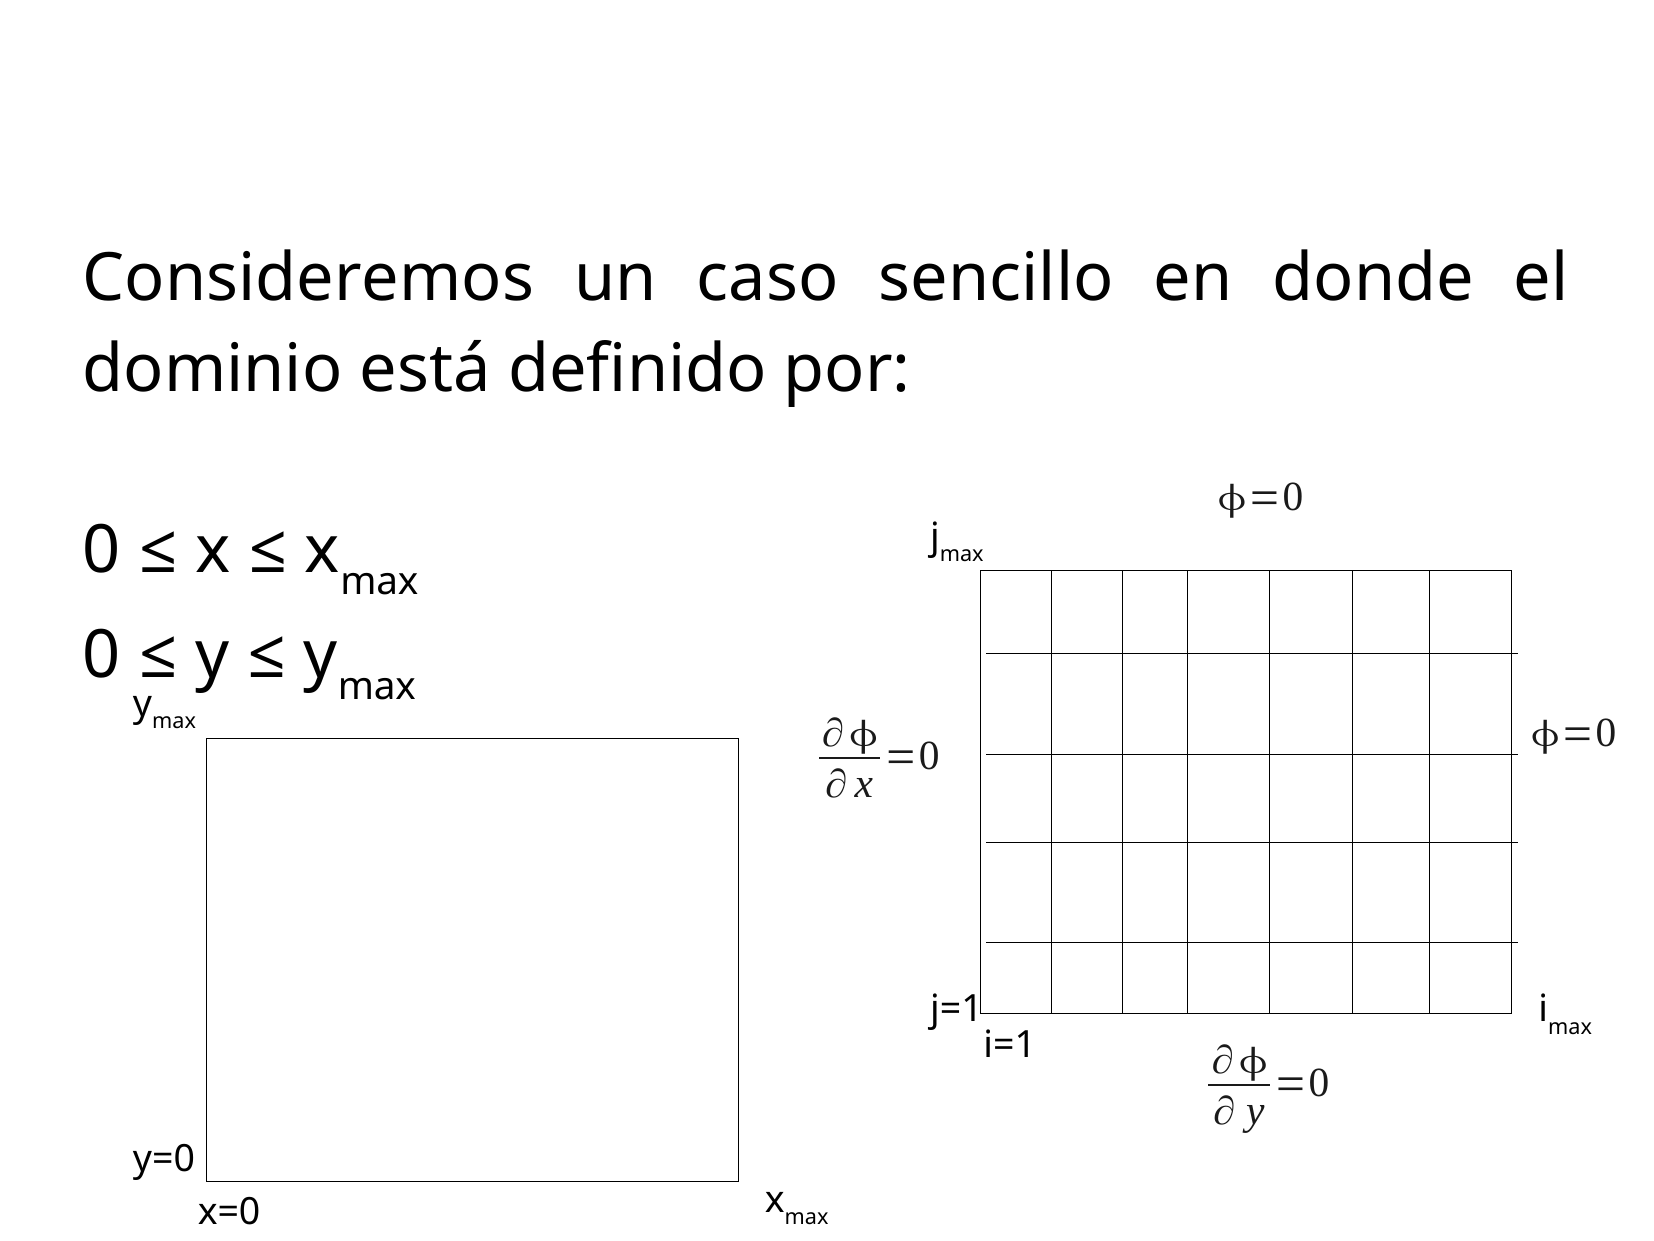

#
Consideremos un caso sencillo en donde el dominio está definido por:
0 ≤ x ≤ xmax
0 ≤ y ≤ ymax
jmax
ymax
j=1
imax
i=1
y=0
xmax
x=0